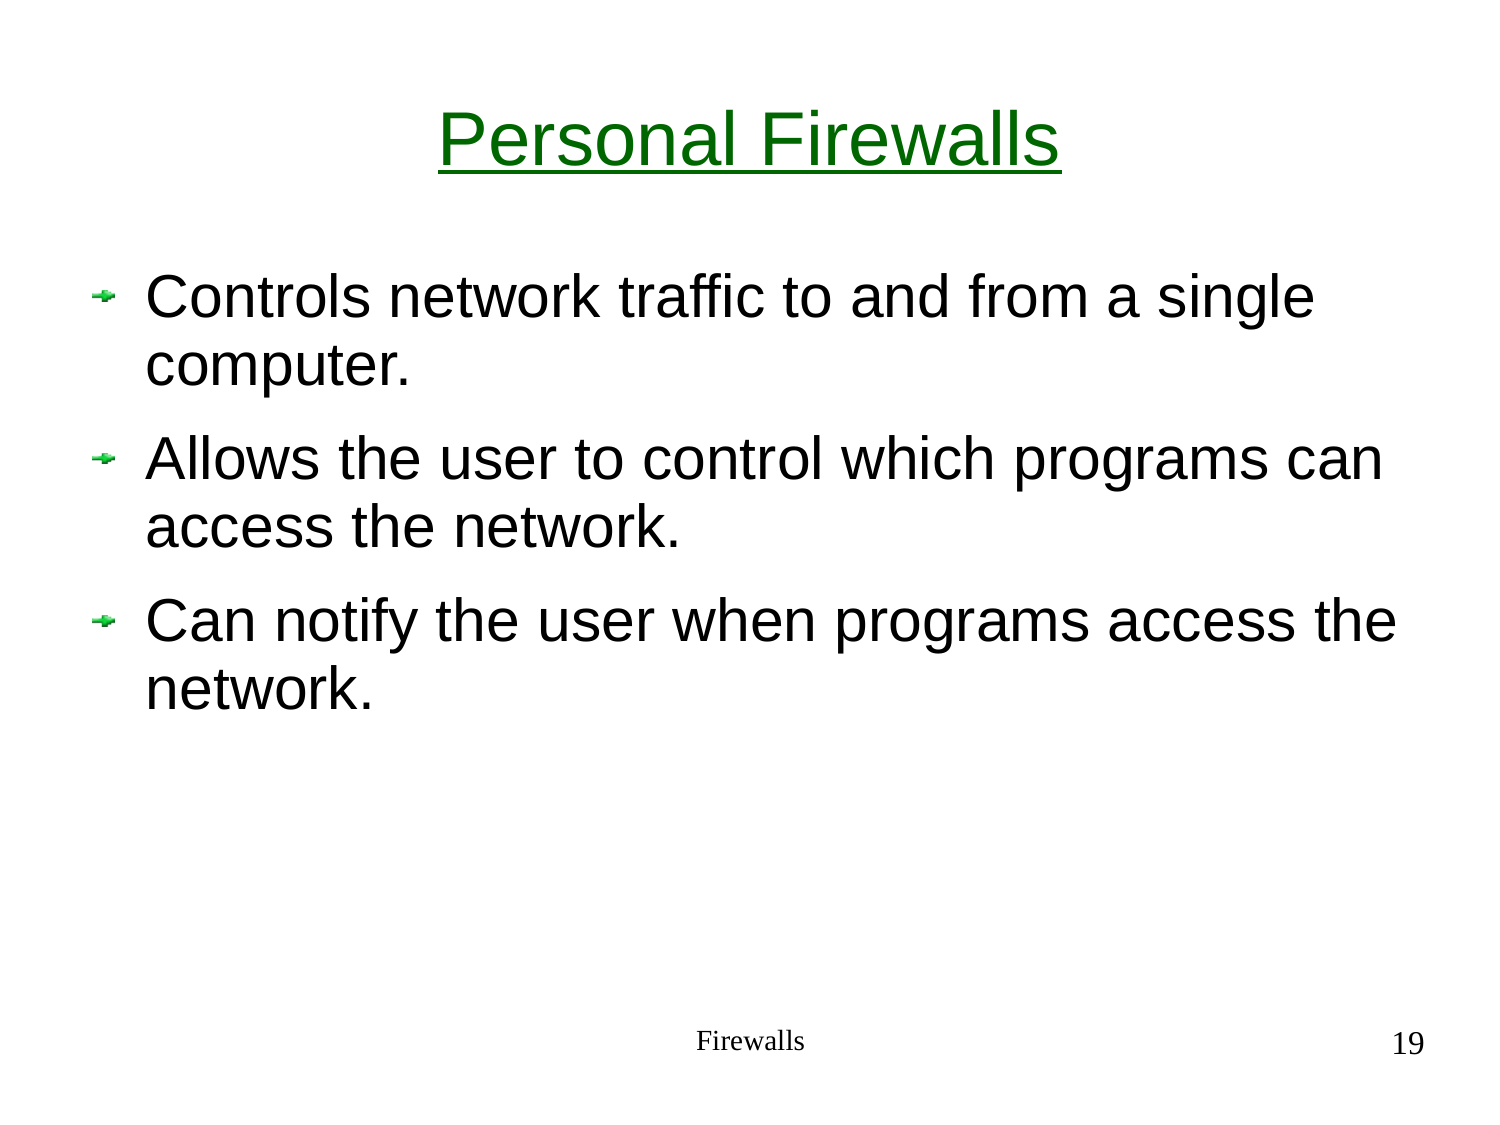

# Personal Firewalls
Controls network traffic to and from a single computer.
Allows the user to control which programs can access the network.
Can notify the user when programs access the network.
Firewalls
19